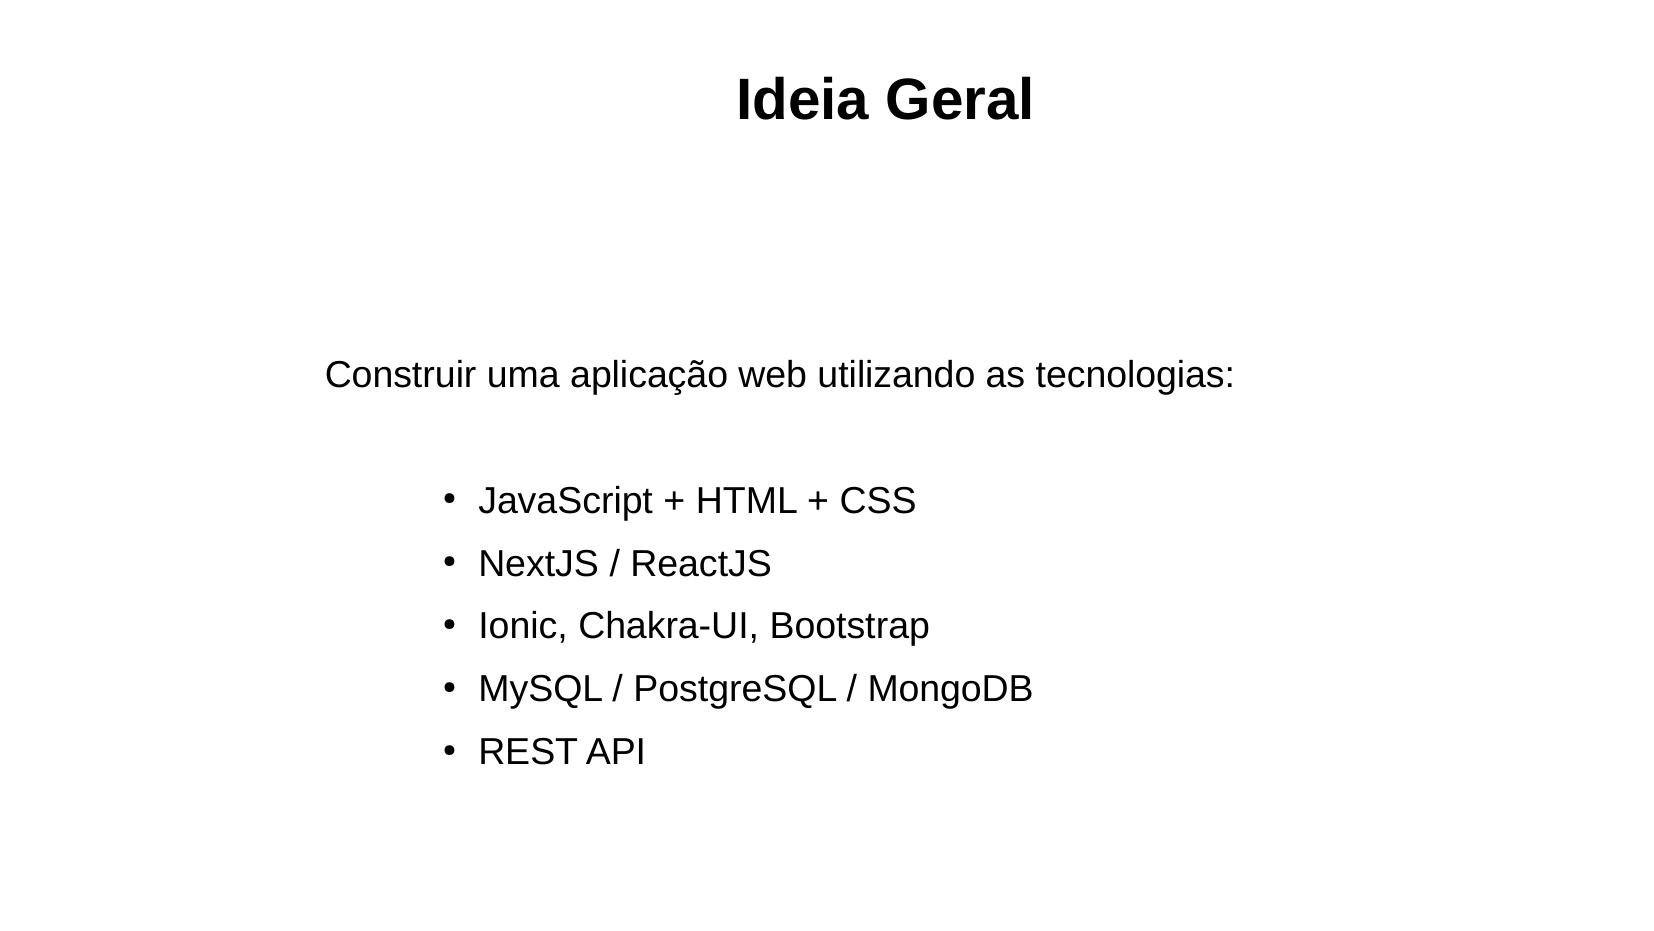

Ideia Geral
Construir uma aplicação web utilizando as tecnologias:
JavaScript + HTML + CSS
NextJS / ReactJS
Ionic, Chakra-UI, Bootstrap
MySQL / PostgreSQL / MongoDB
REST API